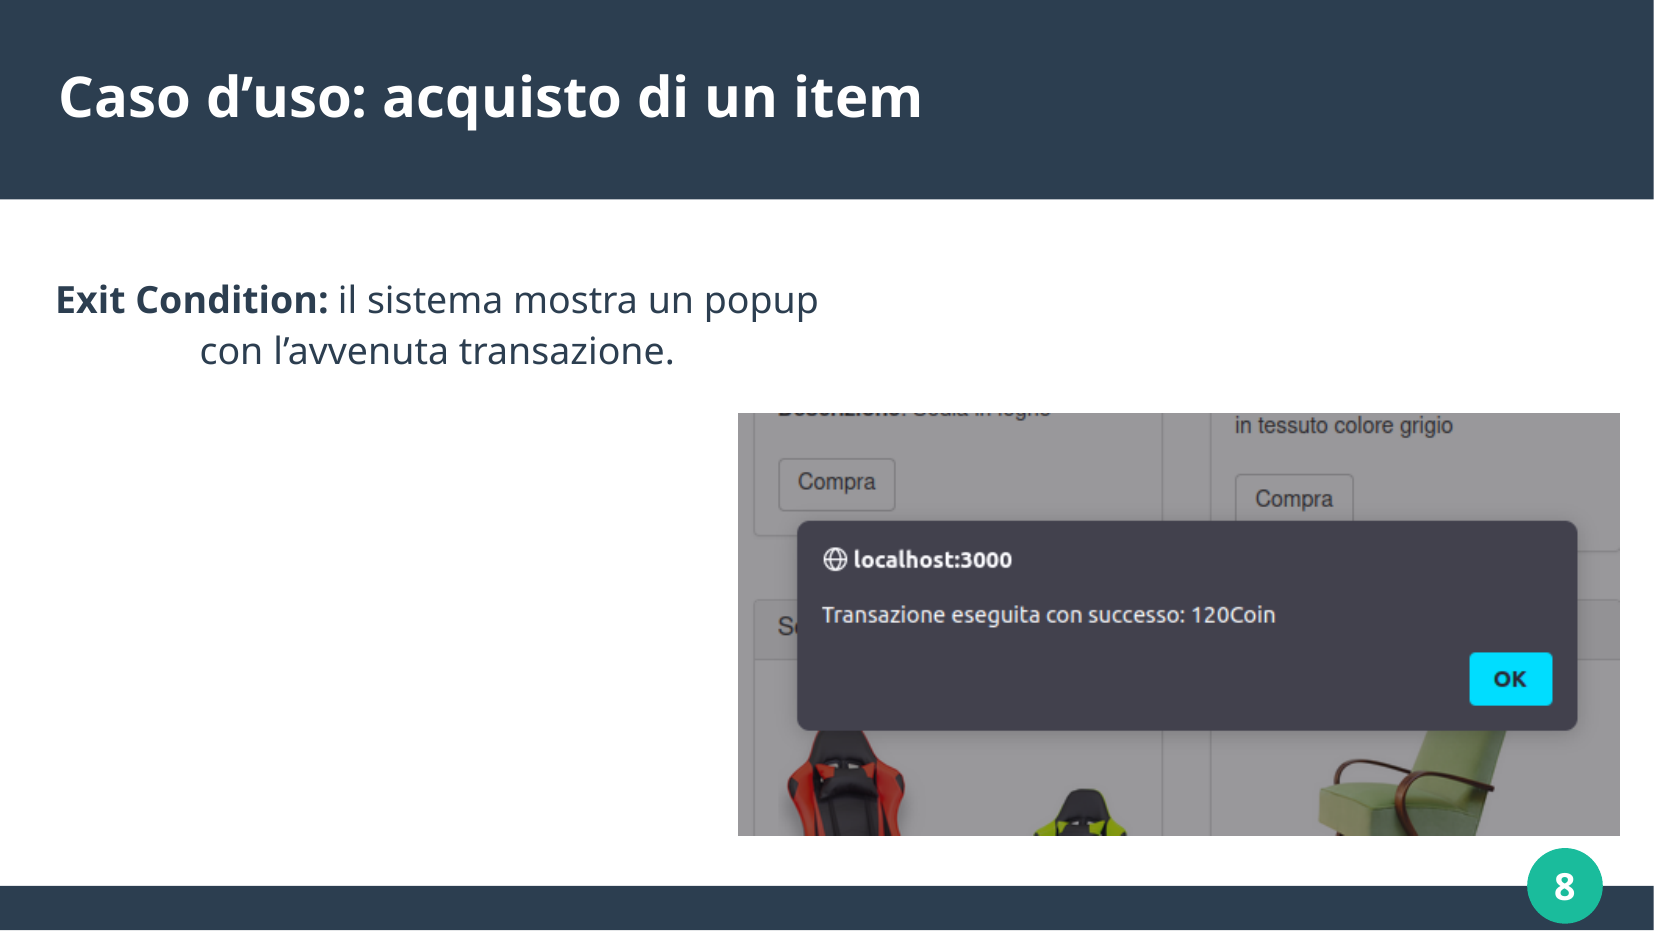

# Caso d’uso: acquisto di un item
Exit Condition: il sistema mostra un popup con l’avvenuta transazione.